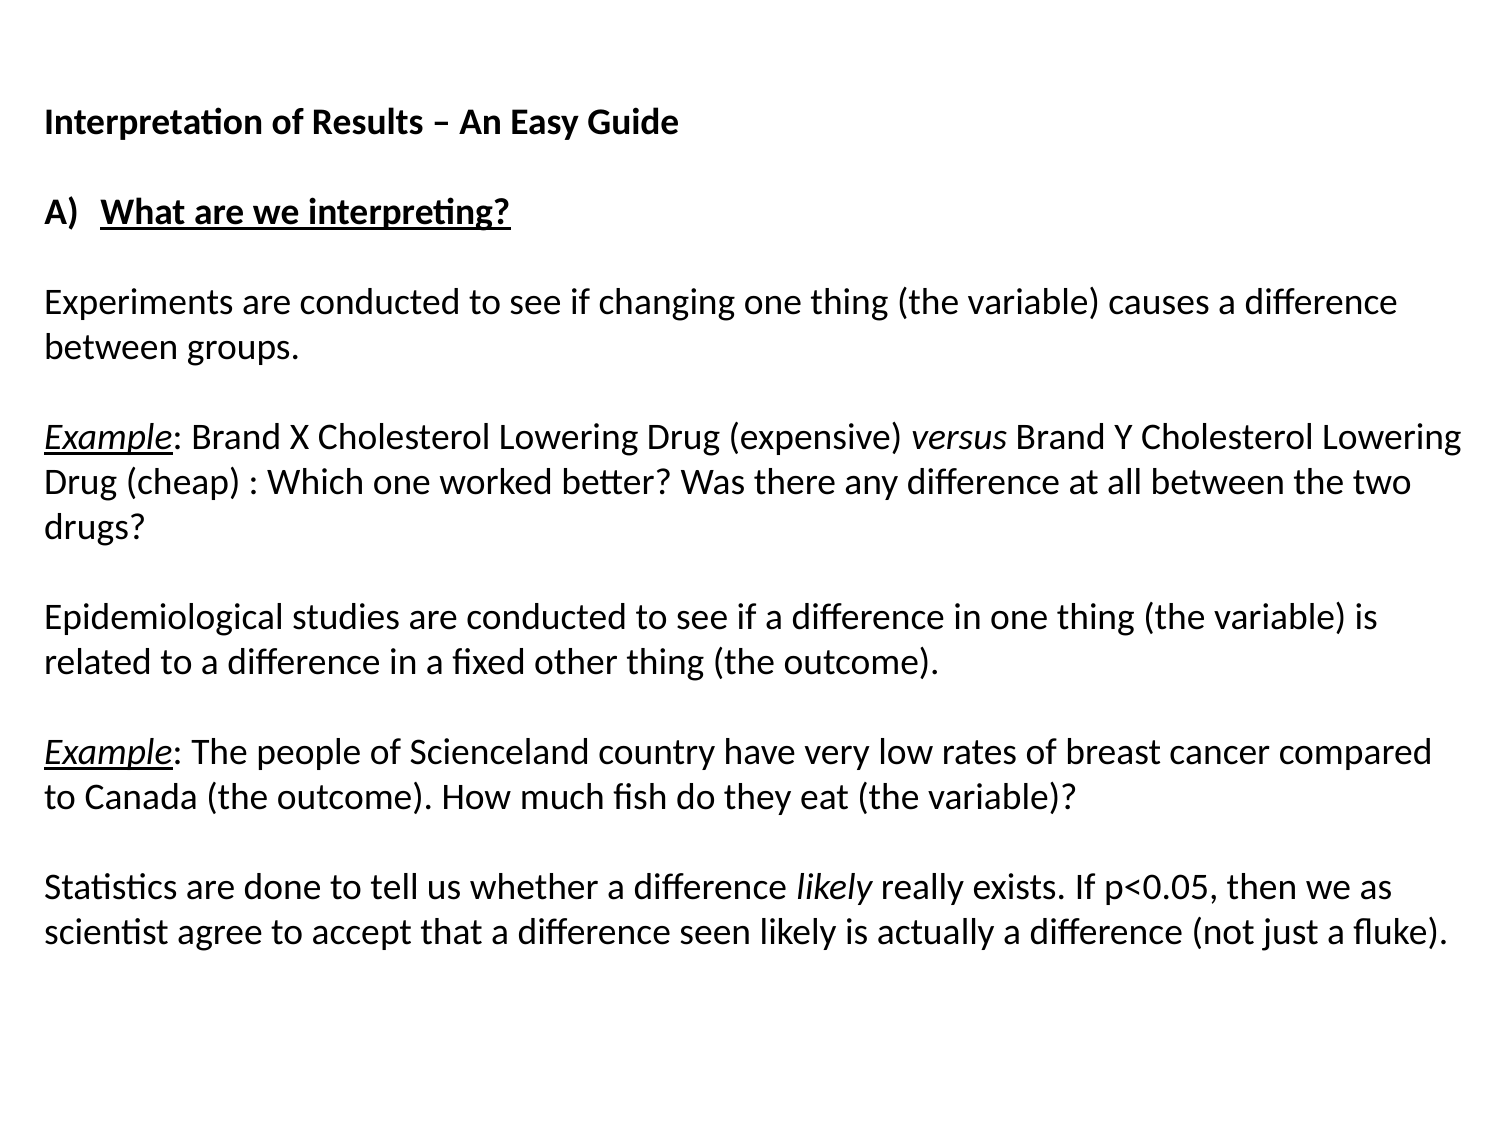

Interpretation of Results – An Easy Guide
What are we interpreting?
Experiments are conducted to see if changing one thing (the variable) causes a difference between groups.
Example: Brand X Cholesterol Lowering Drug (expensive) versus Brand Y Cholesterol Lowering Drug (cheap) : Which one worked better? Was there any difference at all between the two drugs?
Epidemiological studies are conducted to see if a difference in one thing (the variable) is related to a difference in a fixed other thing (the outcome).
Example: The people of Scienceland country have very low rates of breast cancer compared to Canada (the outcome). How much fish do they eat (the variable)?
Statistics are done to tell us whether a difference likely really exists. If p<0.05, then we as scientist agree to accept that a difference seen likely is actually a difference (not just a fluke).